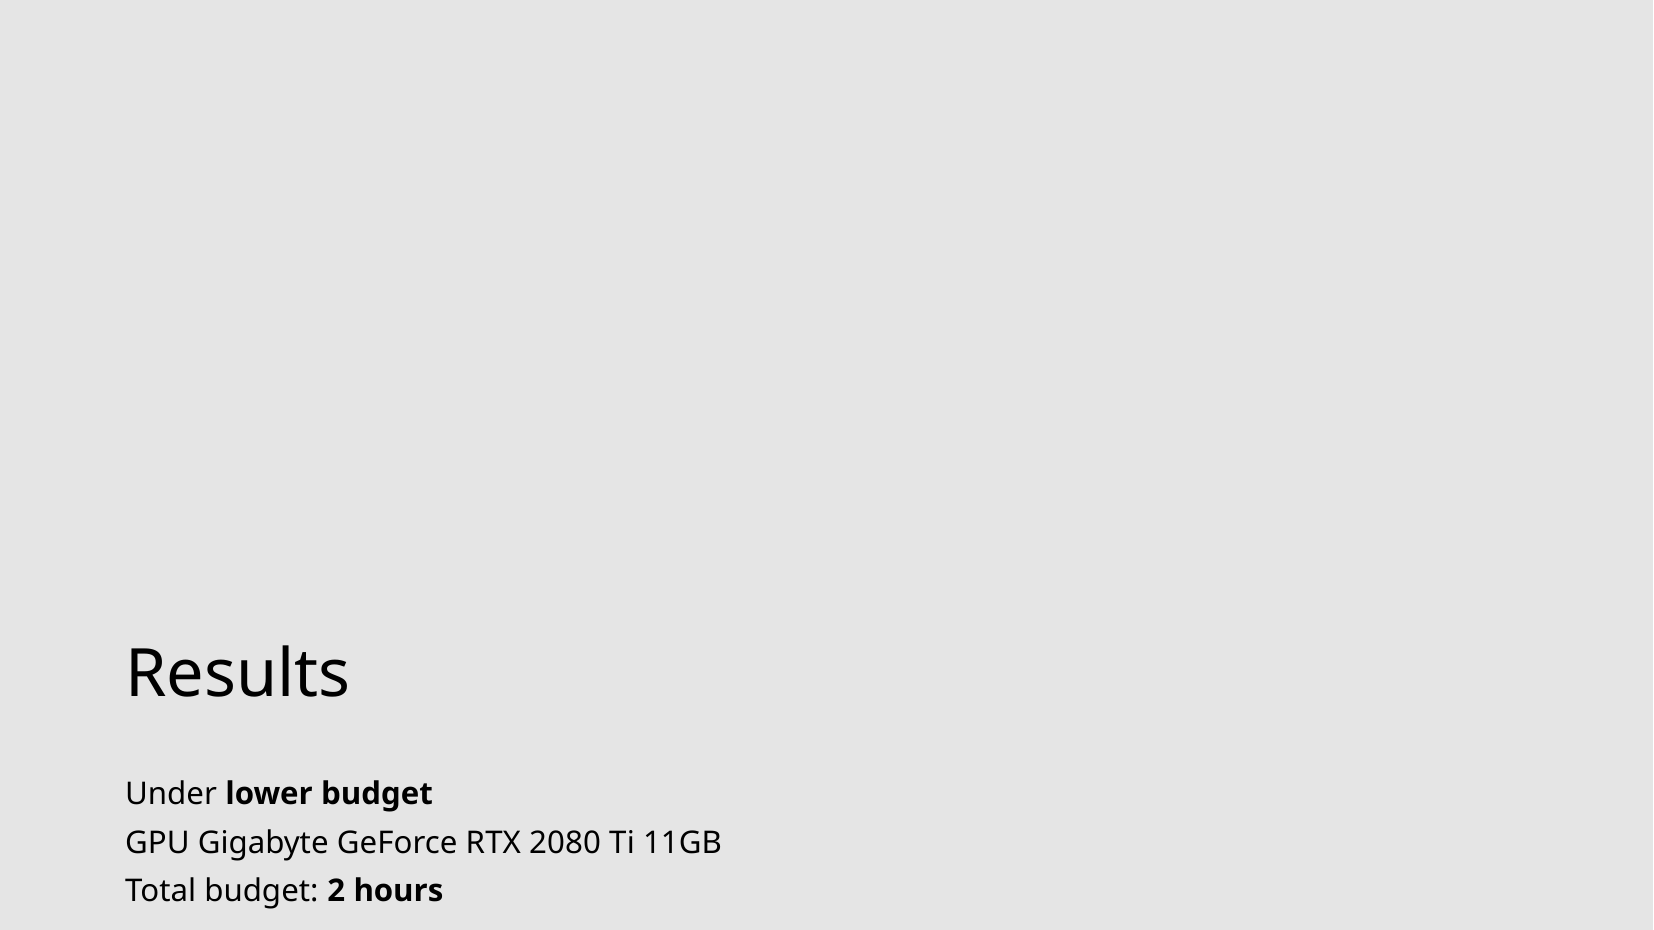

Results
Under lower budget
GPU Gigabyte GeForce RTX 2080 Ti 11GB
Total budget: 2 hours